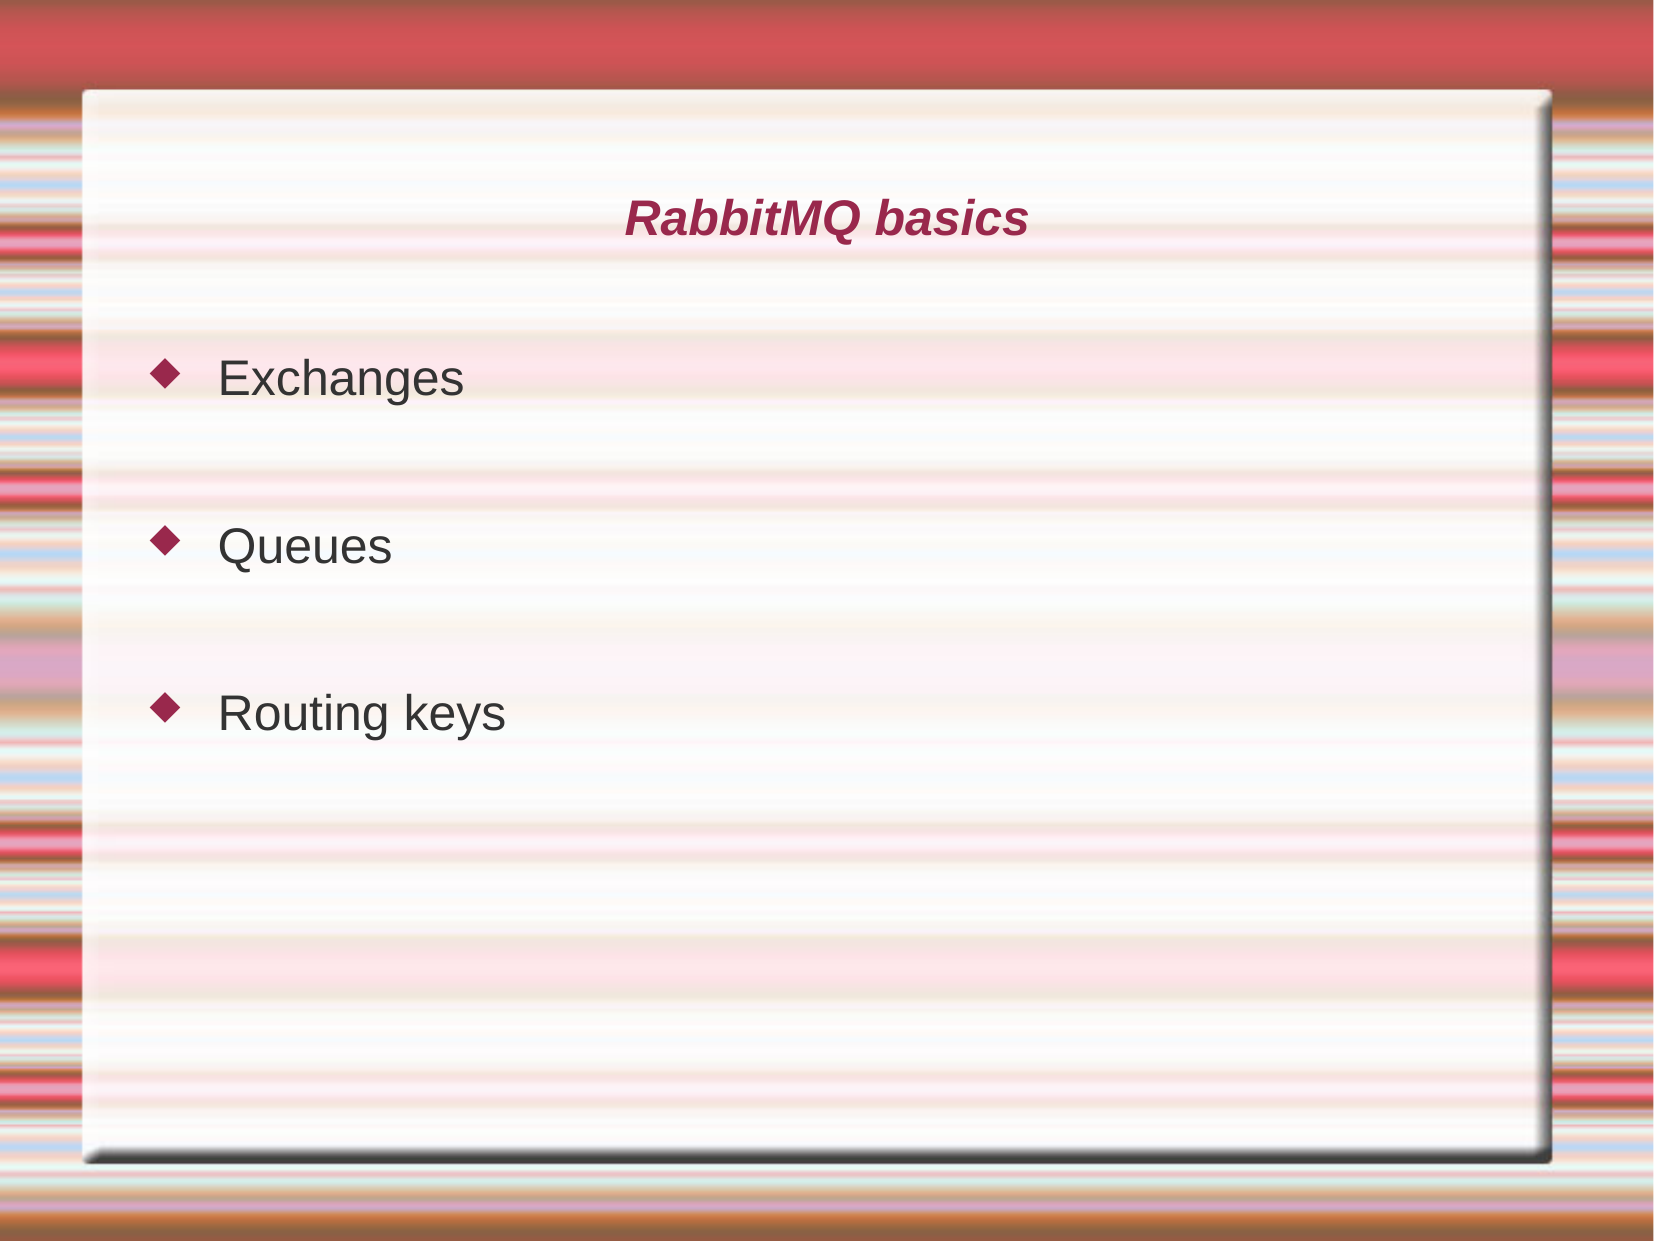

# RabbitMQ basics
Exchanges
Queues
Routing keys